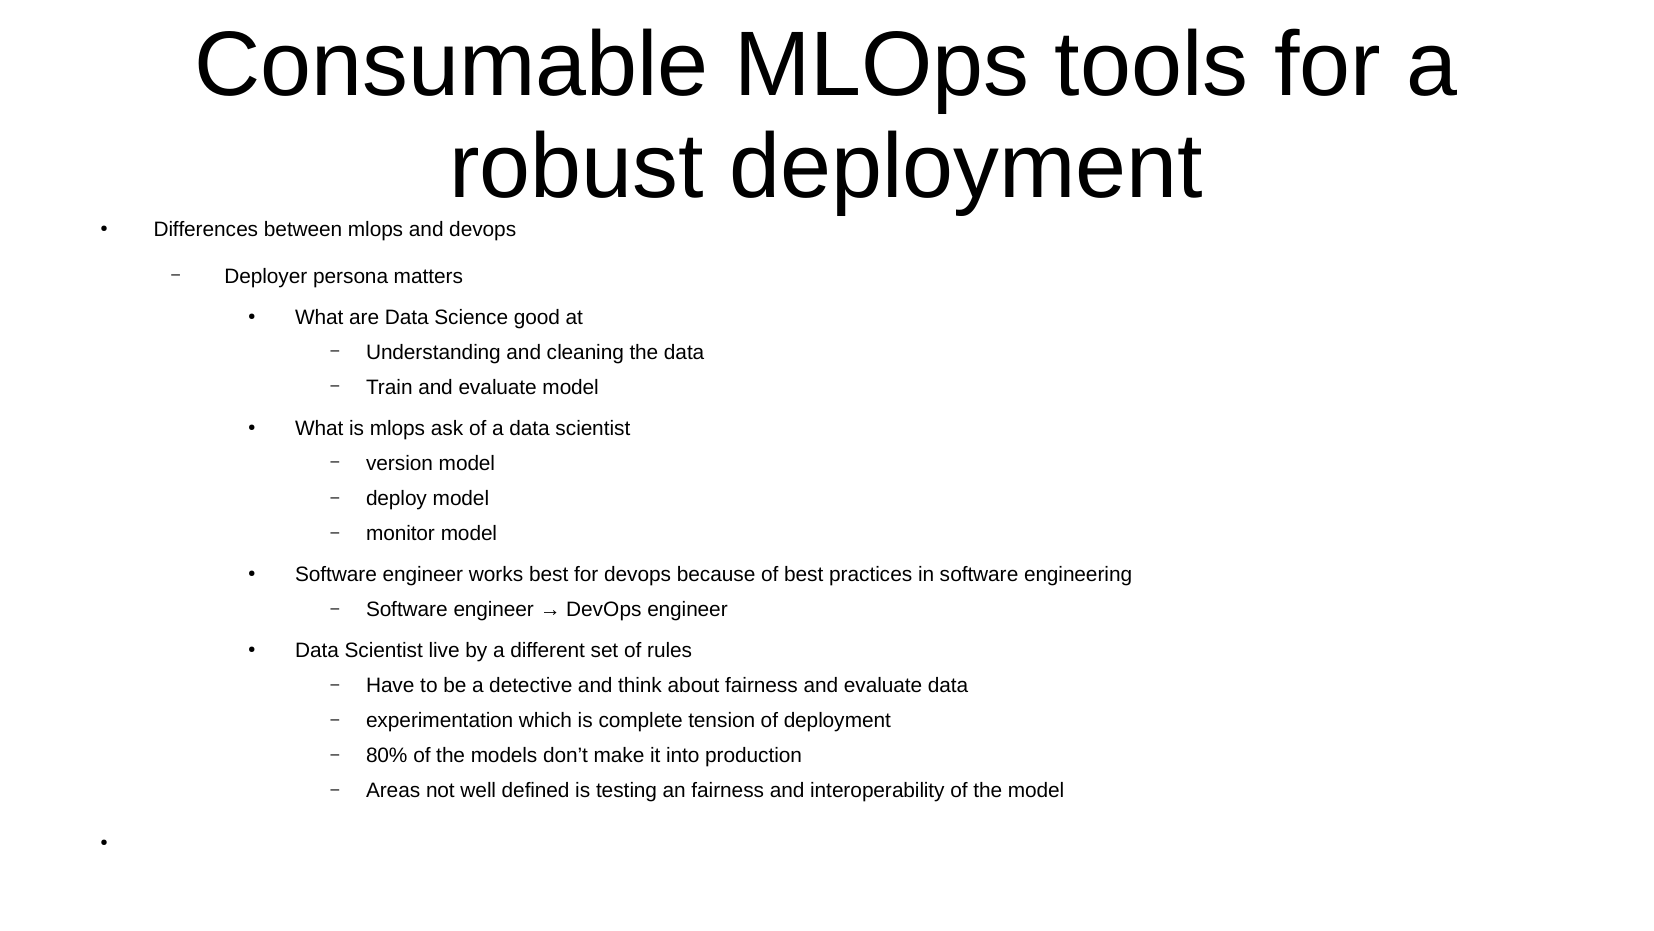

# Consumable MLOps tools for a robust deployment
Differences between mlops and devops
Deployer persona matters
What are Data Science good at
Understanding and cleaning the data
Train and evaluate model
What is mlops ask of a data scientist
version model
deploy model
monitor model
Software engineer works best for devops because of best practices in software engineering
Software engineer → DevOps engineer
Data Scientist live by a different set of rules
Have to be a detective and think about fairness and evaluate data
experimentation which is complete tension of deployment
80% of the models don’t make it into production
Areas not well defined is testing an fairness and interoperability of the model